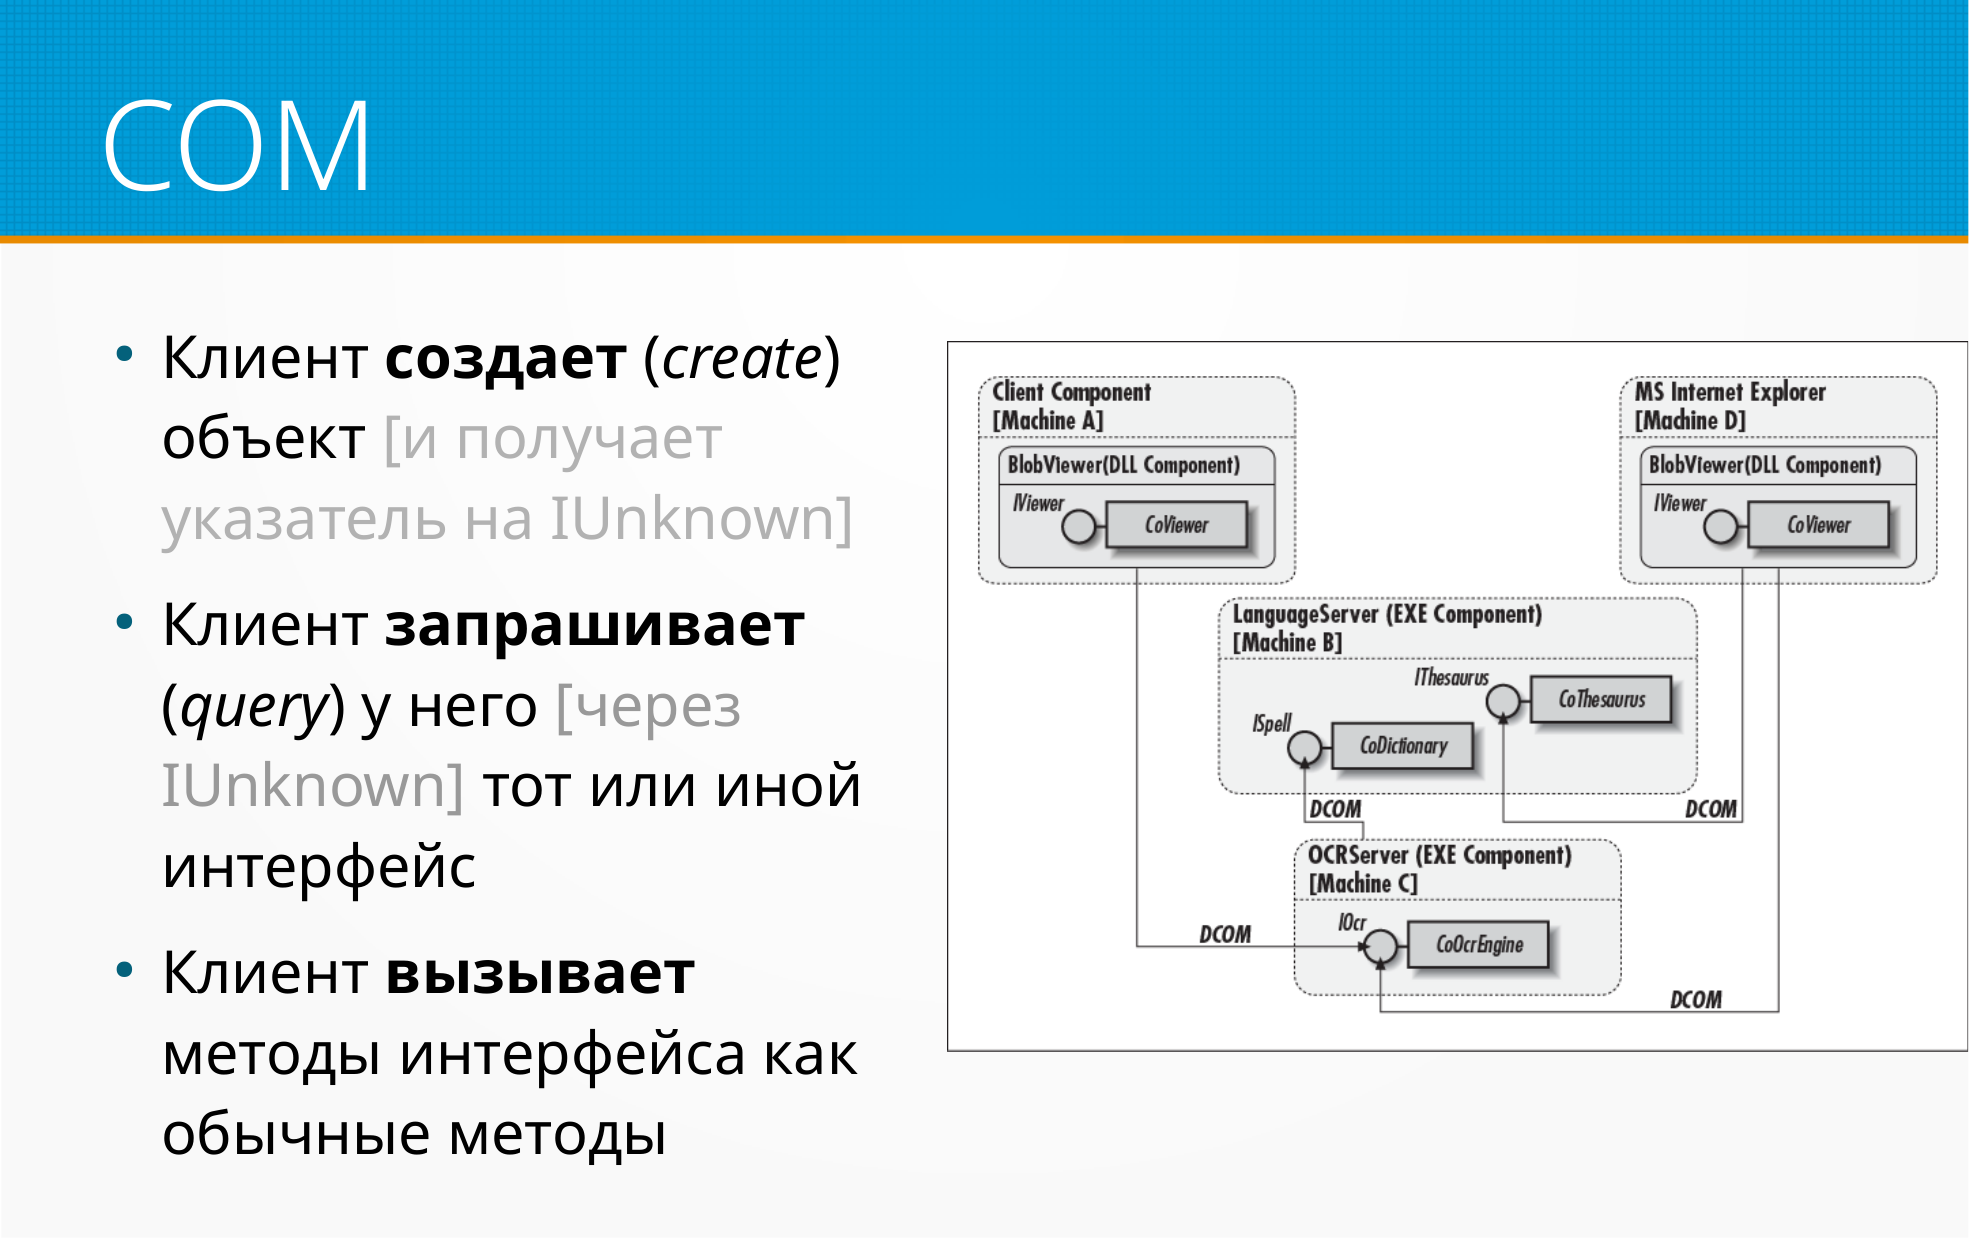

# COM
Клиент создает (create) объект [и получает указатель на IUnknown]
Клиент запрашивает (query) у него [через IUnknown] тот или иной интерфейс
Клиент вызывает методы интерфейса как обычные методы